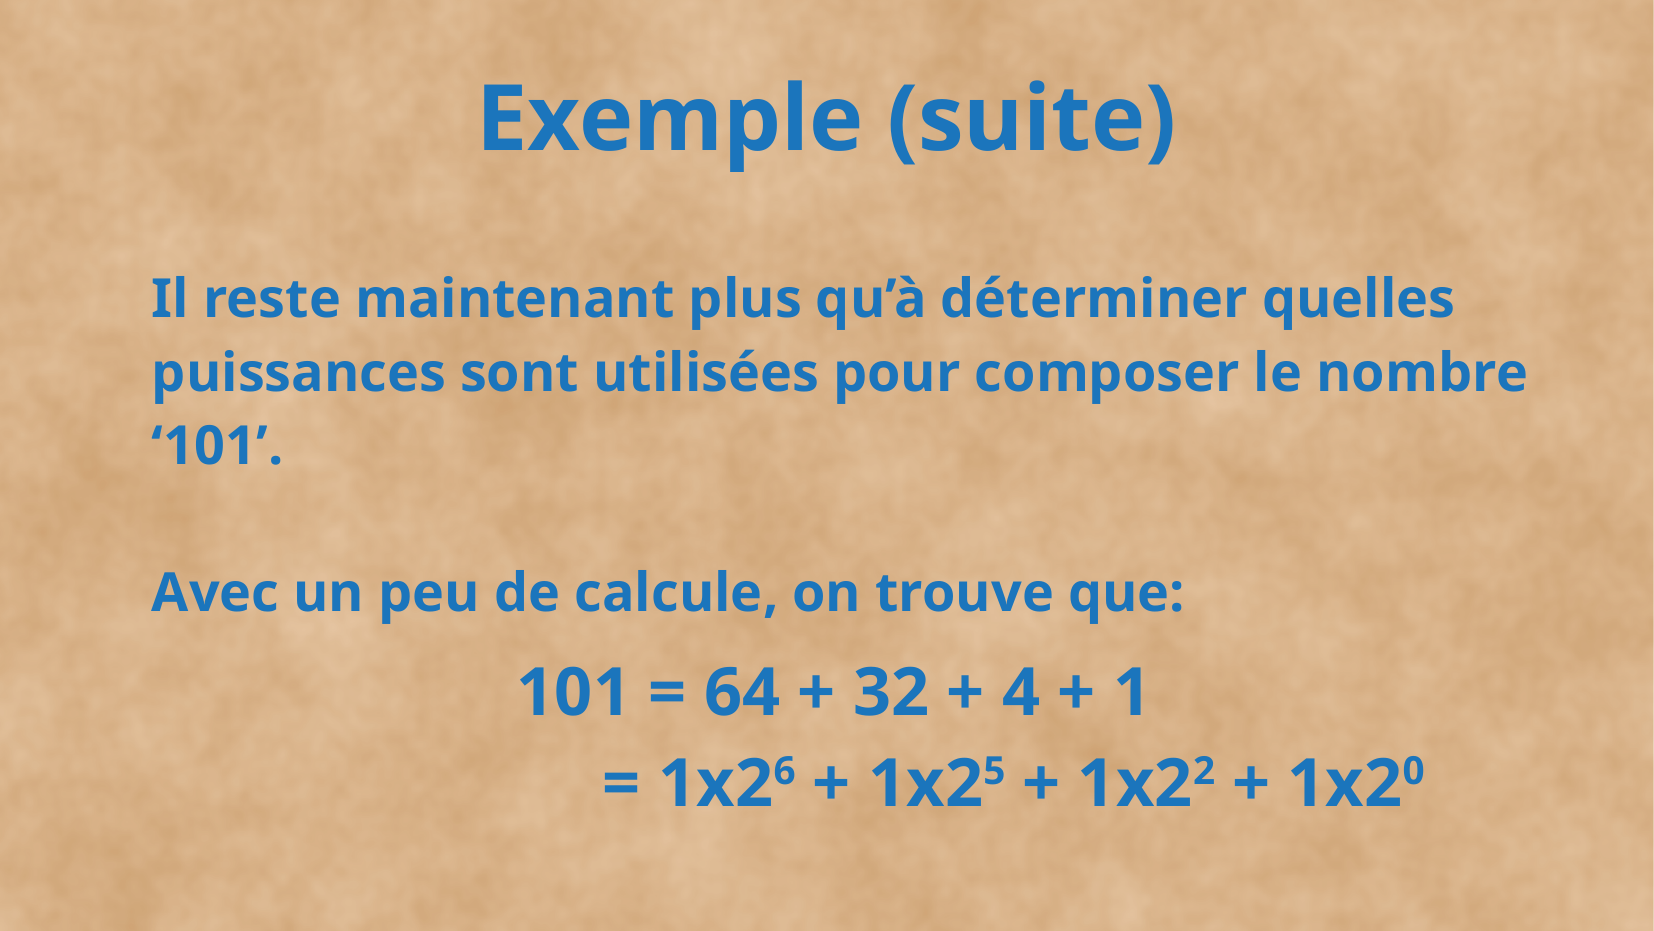

# Exemple (suite)
Il reste maintenant plus qu’à déterminer quelles puissances sont utilisées pour composer le nombre ‘101’.
Avec un peu de calcule, on trouve que:
101 = 64 + 32 + 4 + 1
 = 1x26 + 1x25 + 1x22 + 1x20
101 == 1100101